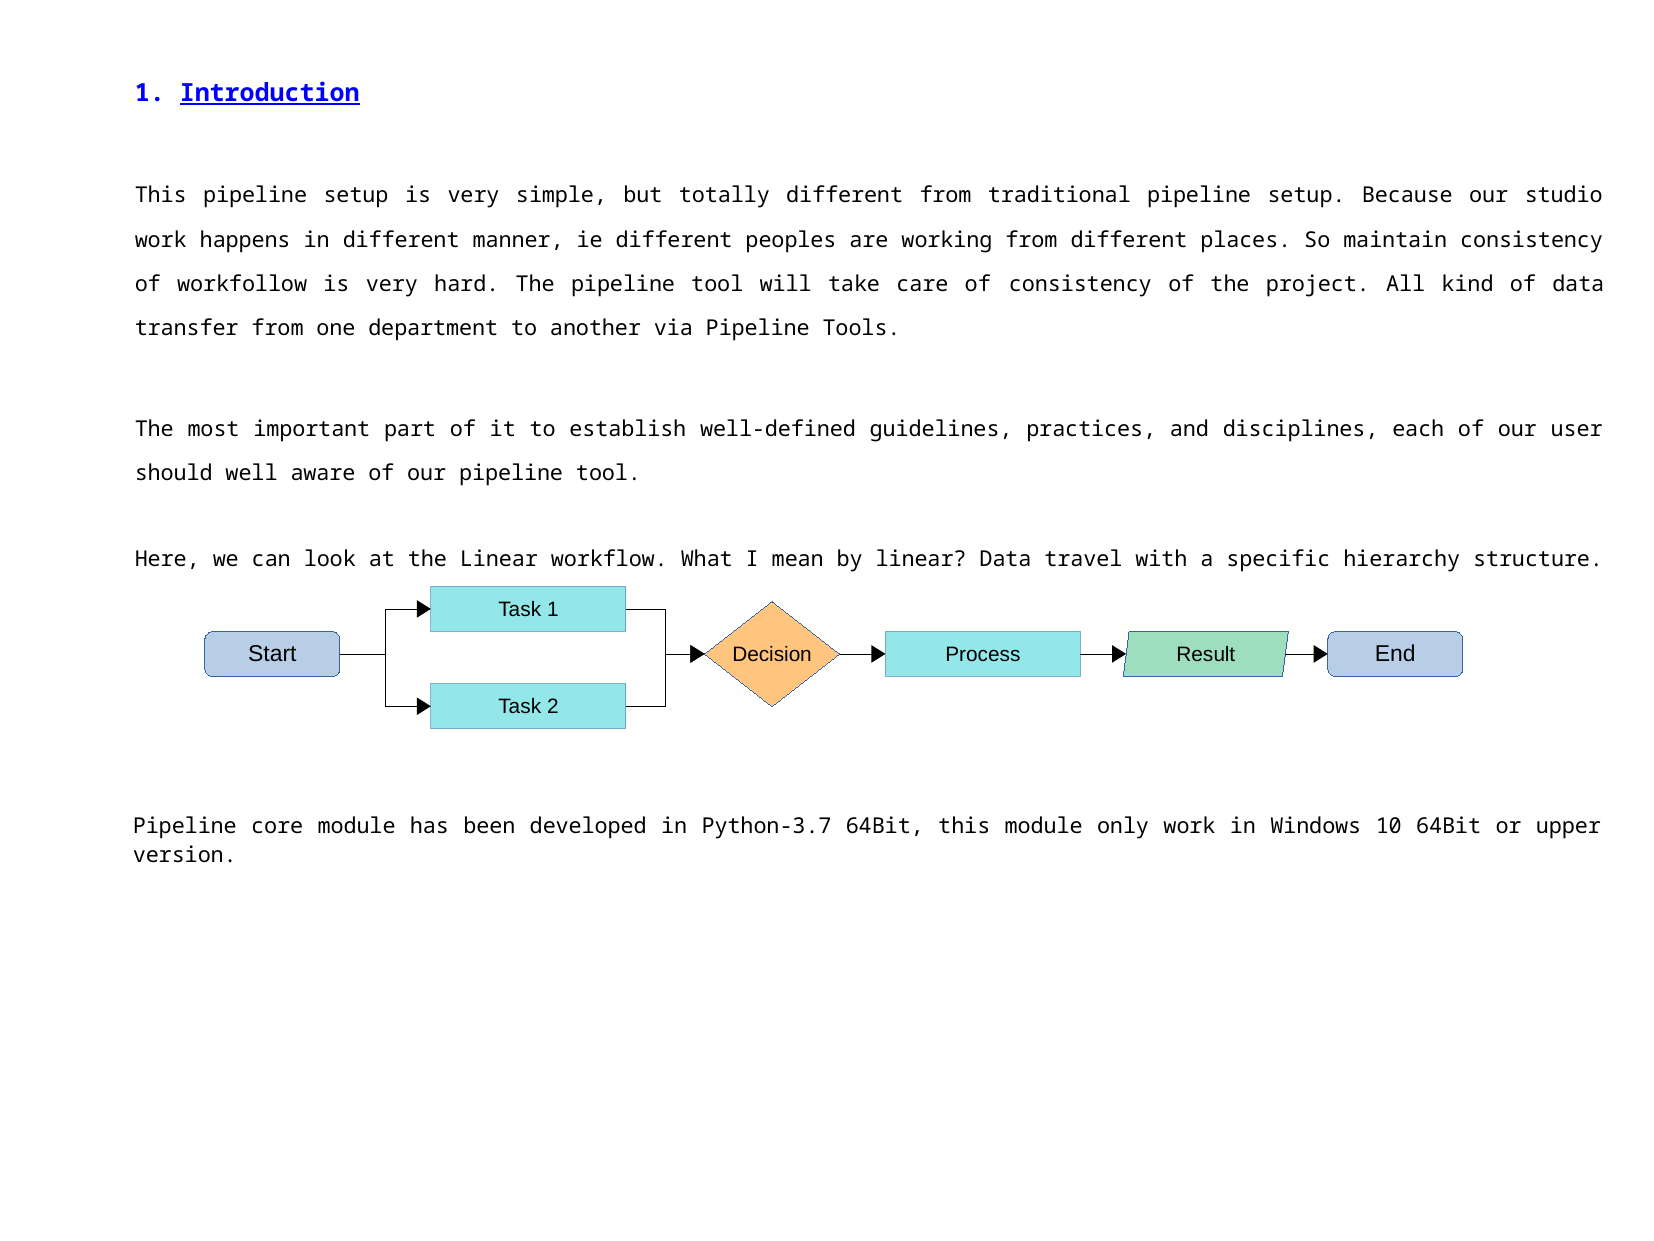

1. Introduction
This pipeline setup is very simple, but totally different from traditional pipeline setup. Because our studio work happens in different manner, ie different peoples are working from different places. So maintain consistency of workfollow is very hard. The pipeline tool will take care of consistency of the project. All kind of data transfer from one department to another via Pipeline Tools.
The most important part of it to establish well-defined guidelines, practices, and disciplines, each of our user should well aware of our pipeline tool.
Here, we can look at the Linear workflow. What I mean by linear? Data travel with a specific hierarchy structure.
Task 1
Decision
Start
Process
Result
End
Task 2
Pipeline core module has been developed in Python-3.7 64Bit, this module only work in Windows 10 64Bit or upper version.